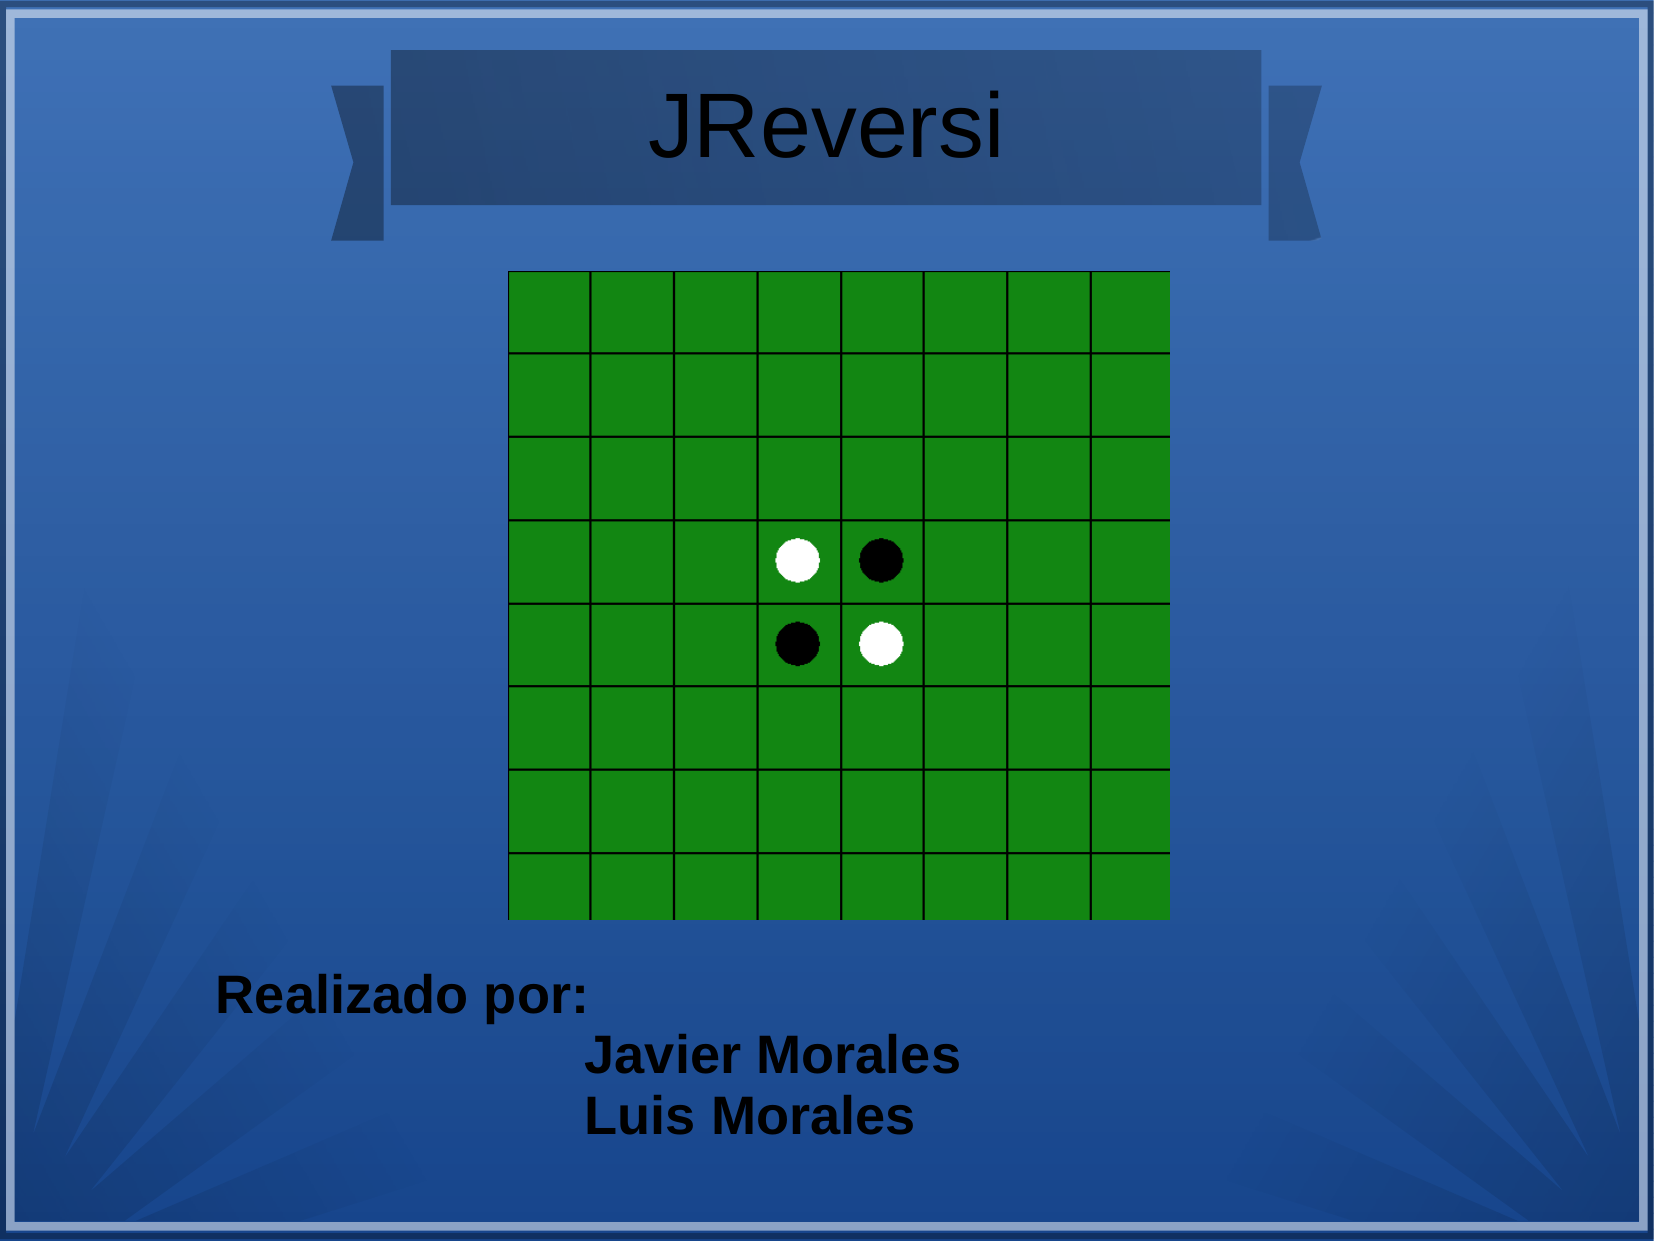

# JReversi
Realizado por:
					Javier Morales
					Luis Morales